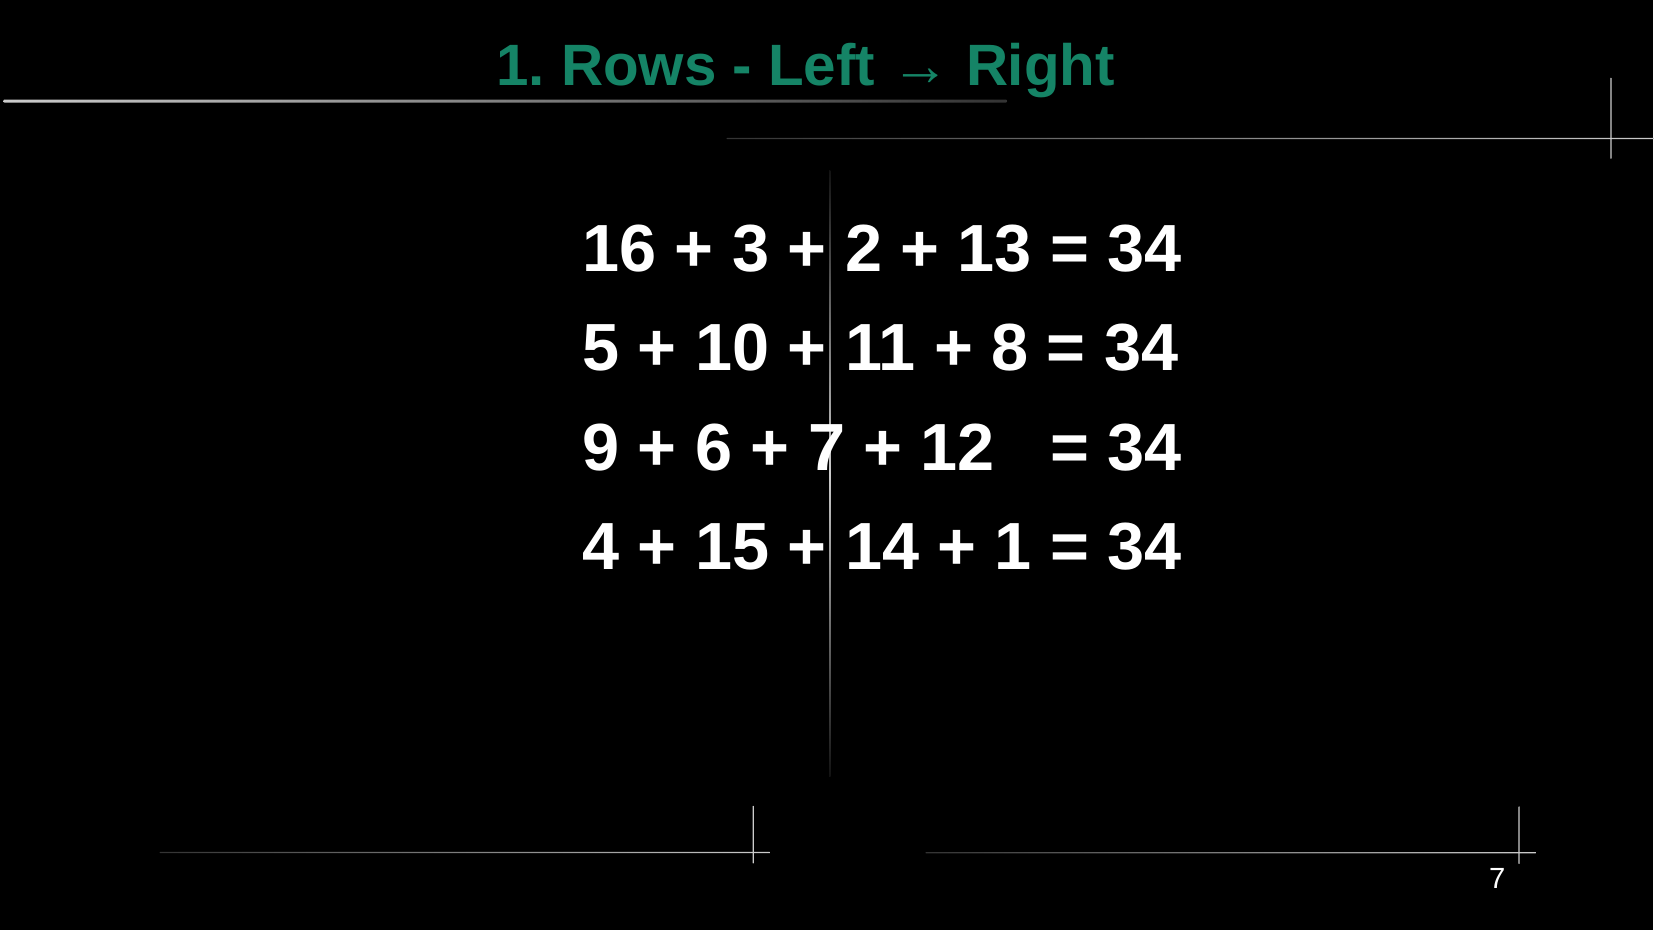

# 1. Rows - Left → Right
16 + 3 + 2 + 13 = 34
5 + 10 + 11 + 8 = 34
9 + 6 + 7 + 12 = 34
4 + 15 + 14 + 1 = 34
7